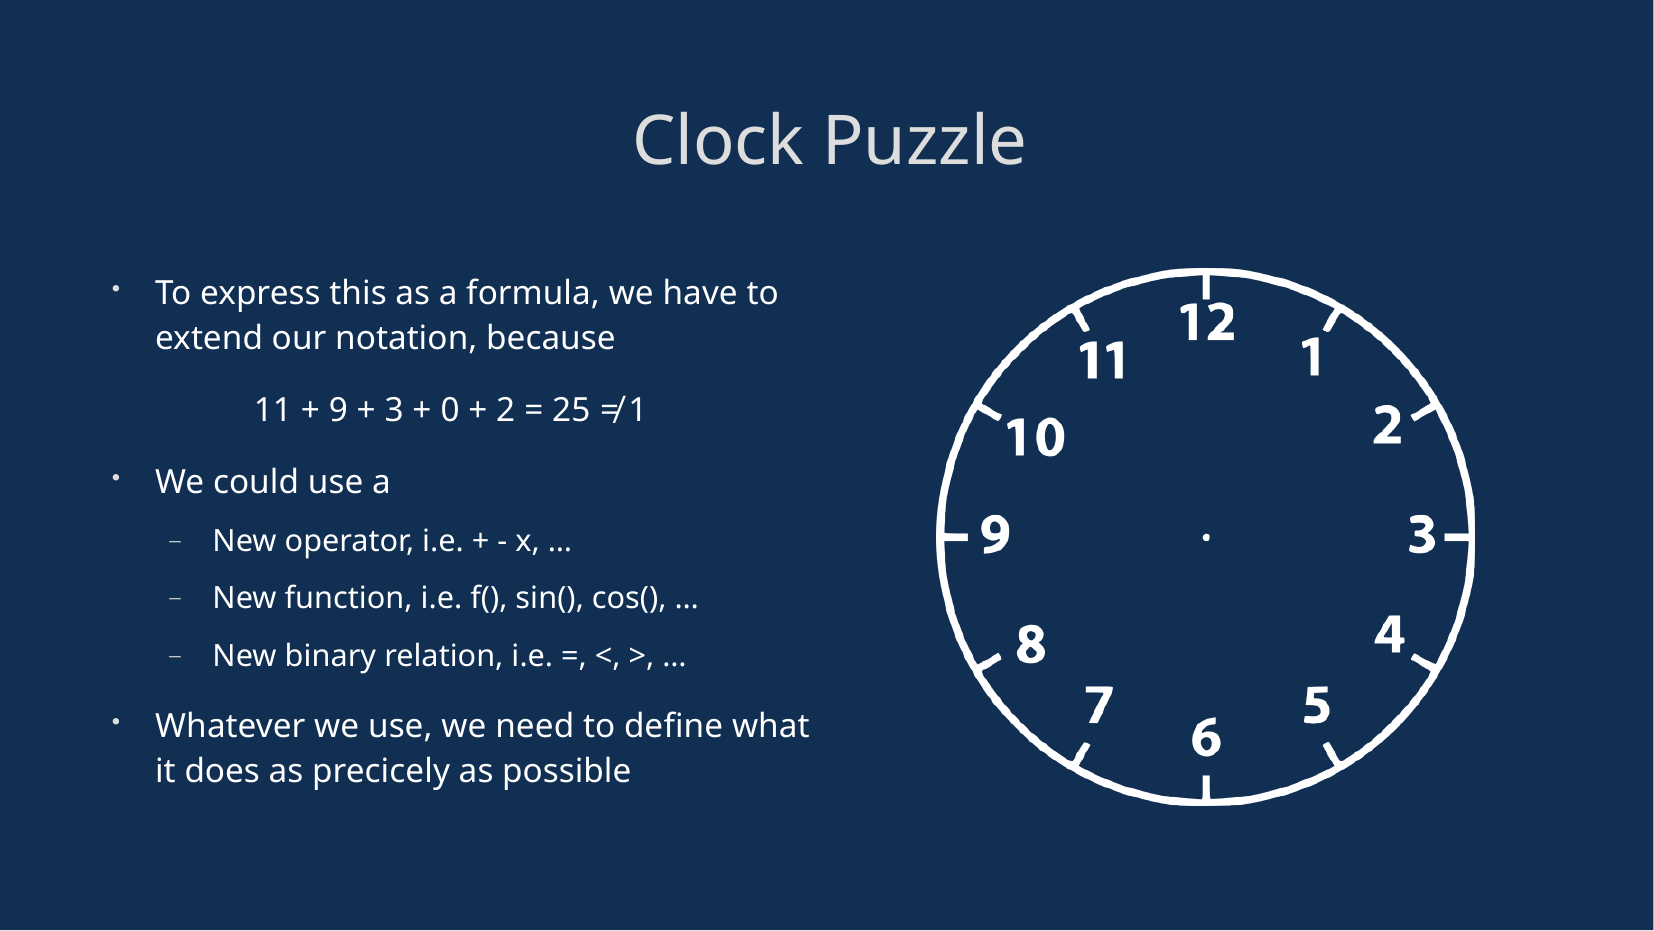

# Clock Puzzle
To express this as a formula, we have to extend our notation, because
11 + 9 + 3 + 0 + 2 = 25 ≠ 1
We could use a
New operator, i.e. + - x, …
New function, i.e. f(), sin(), cos(), …
New binary relation, i.e. =, <, >, …
Whatever we use, we need to define what it does as precicely as possible